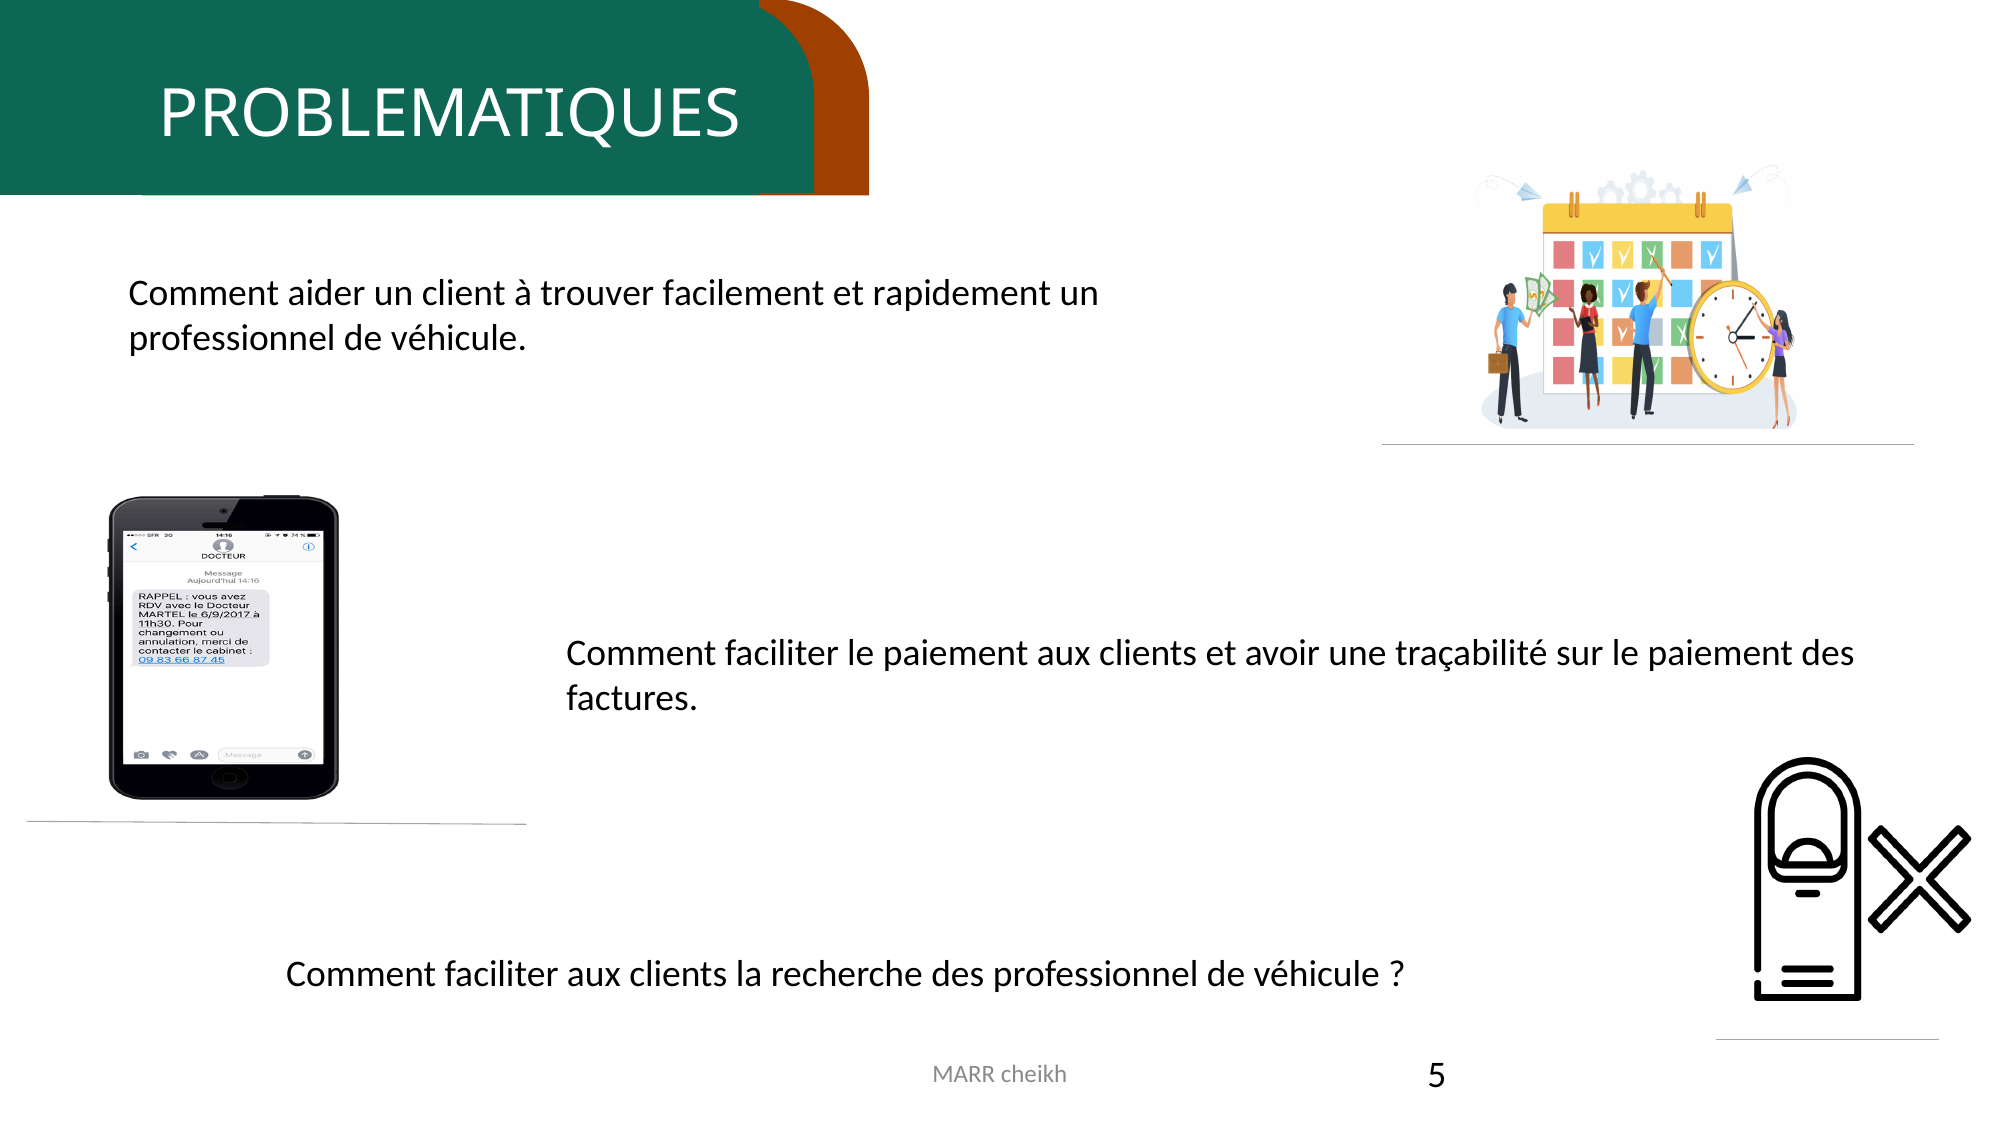

PROBLEMATIQUES
Comment aider un client à trouver facilement et rapidement un professionnel de véhicule.
Comment faciliter le paiement aux clients et avoir une traçabilité sur le paiement des factures.
Comment faciliter aux clients la recherche des professionnel de véhicule ?
MARR cheikh